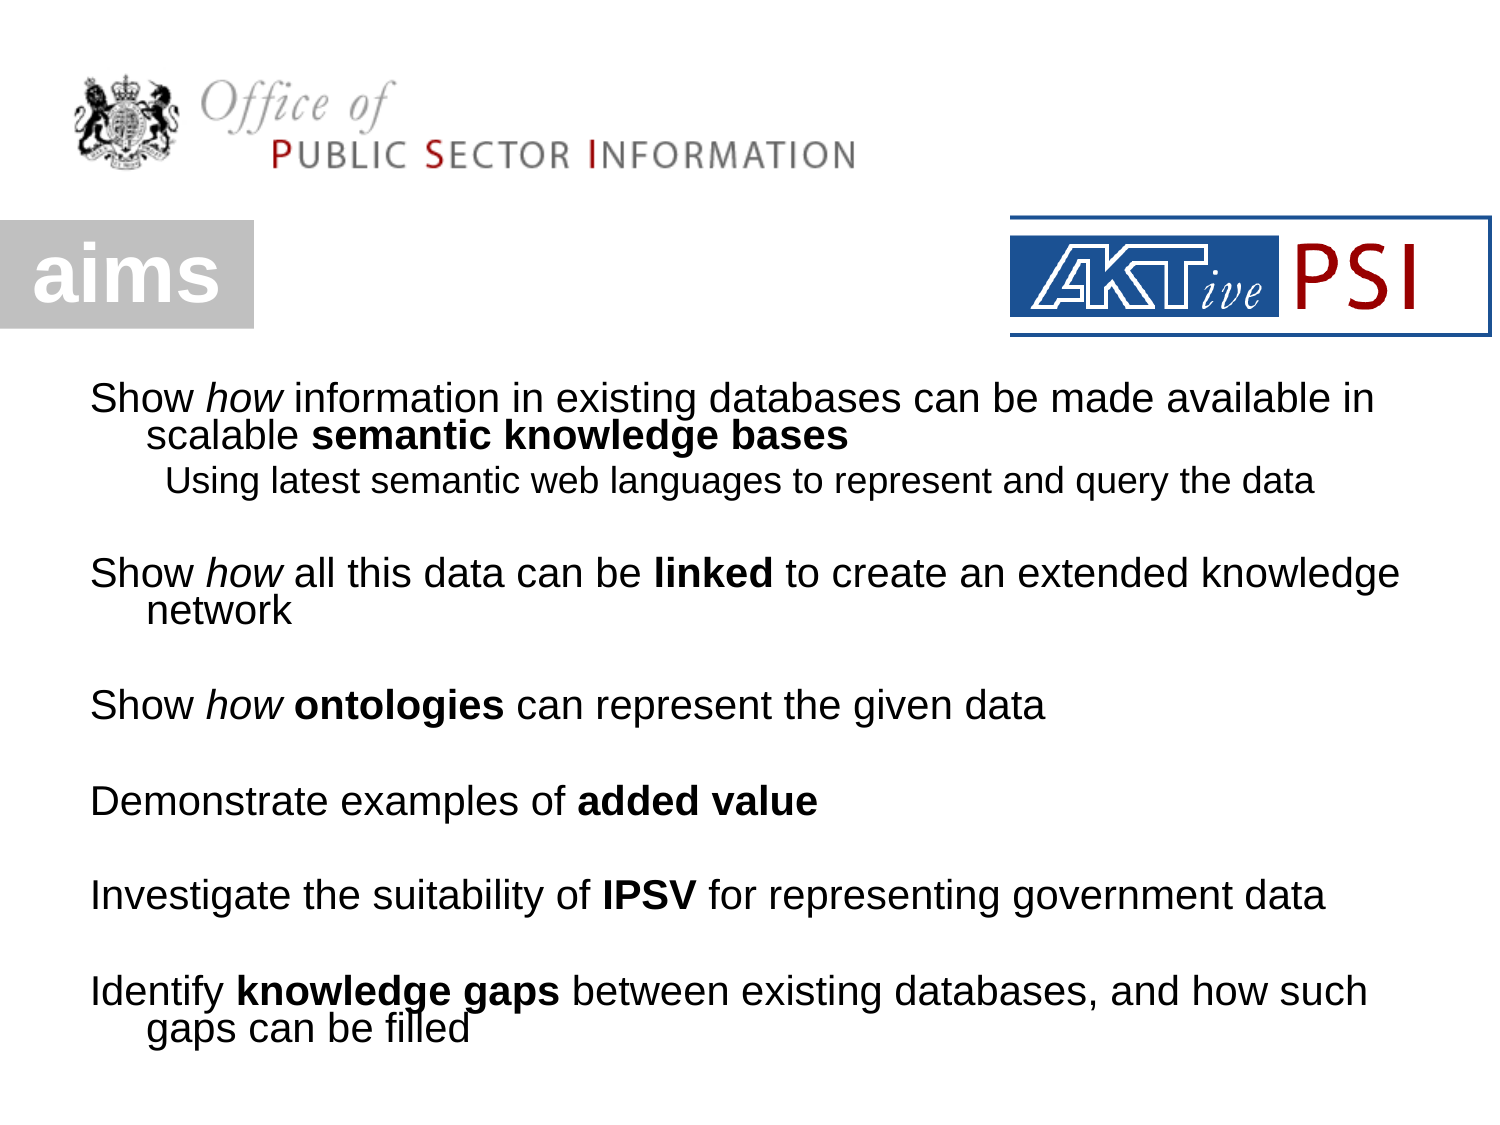

aims
# Show how information in existing databases can be made available in scalable semantic knowledge bases
Using latest semantic web languages to represent and query the data
Show how all this data can be linked to create an extended knowledge network
Show how ontologies can represent the given data
Demonstrate examples of added value
Investigate the suitability of IPSV for representing government data
Identify knowledge gaps between existing databases, and how such gaps can be filled